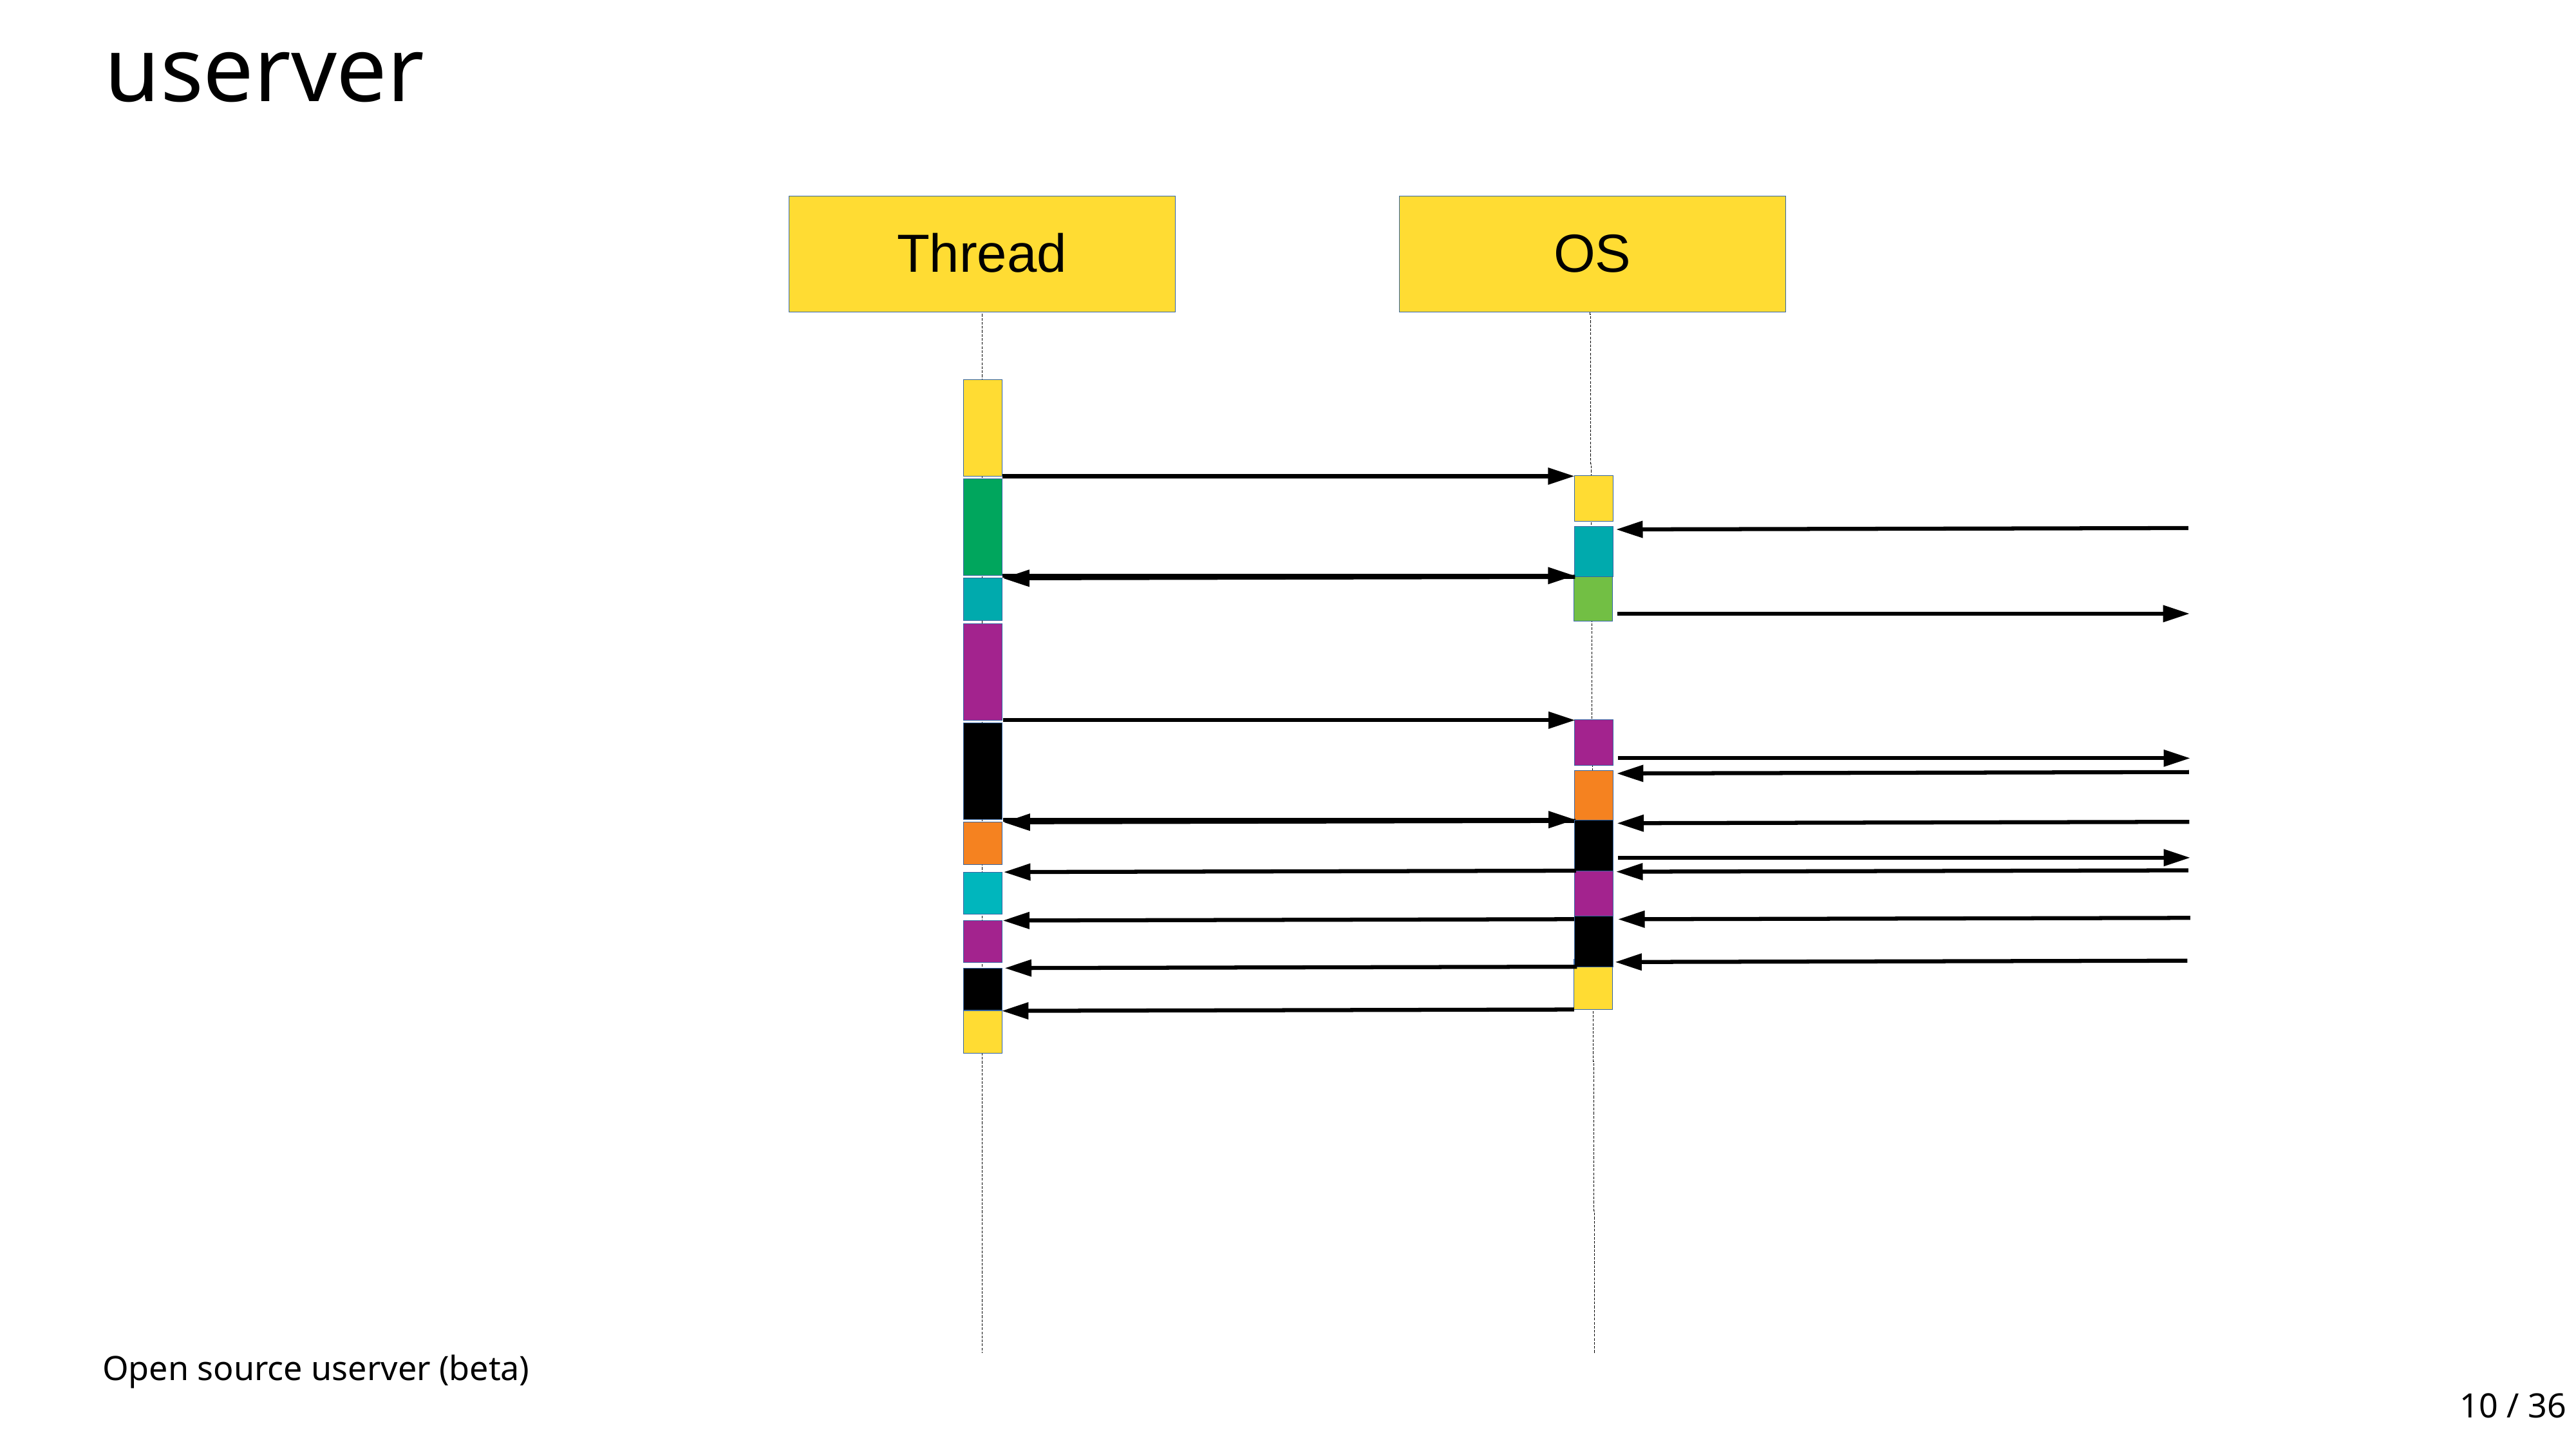

userver
Thread
OS
# Open source userver (beta)